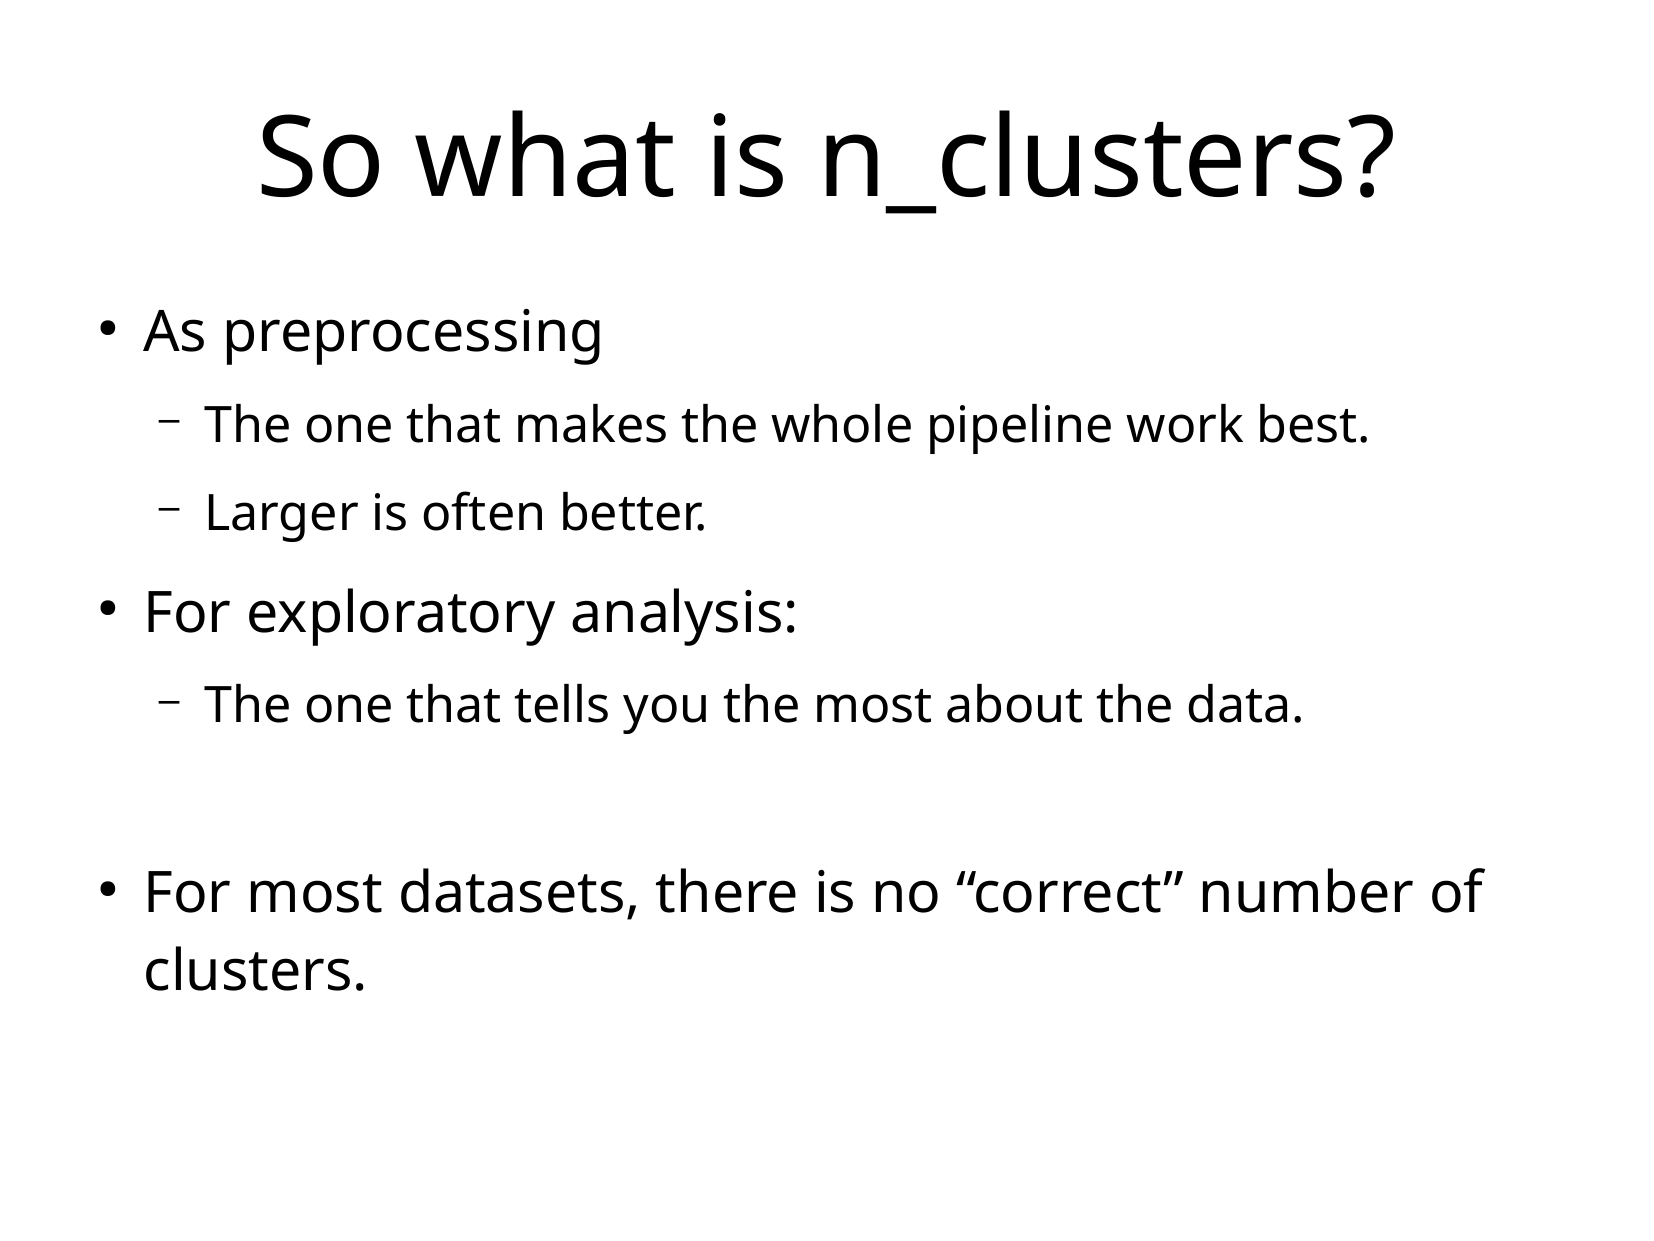

# So what is n_clusters?
As preprocessing
The one that makes the whole pipeline work best.
Larger is often better.
For exploratory analysis:
The one that tells you the most about the data.
For most datasets, there is no “correct” number of clusters.